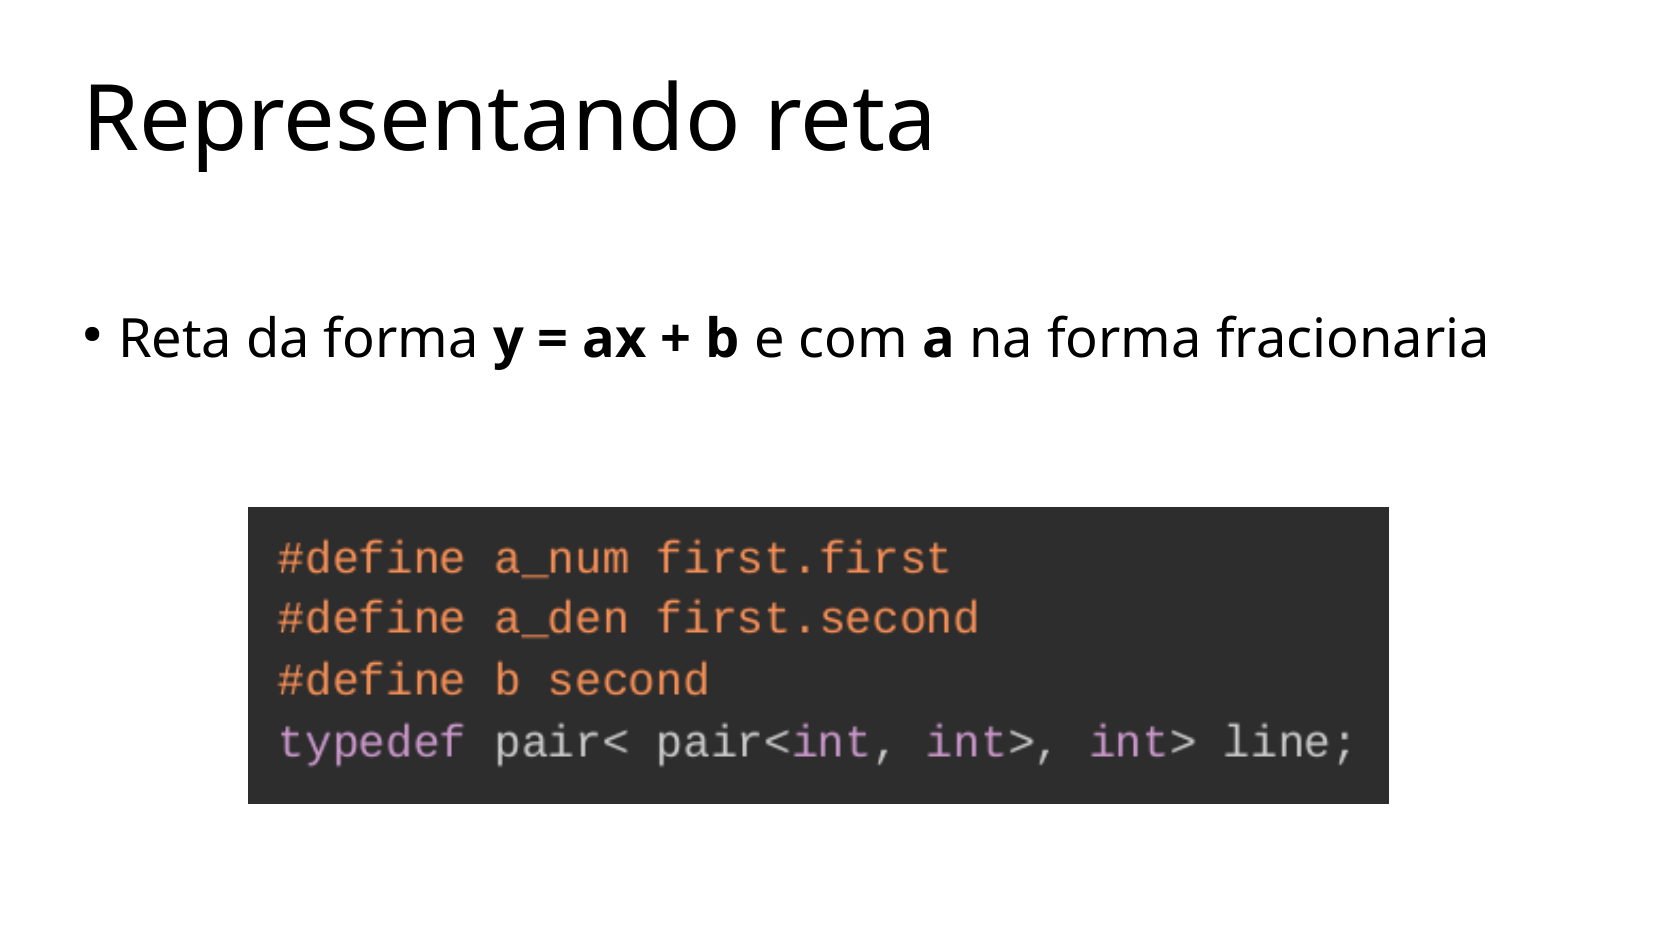

# Representando reta
Reta da forma y = ax + b e com a na forma fracionaria